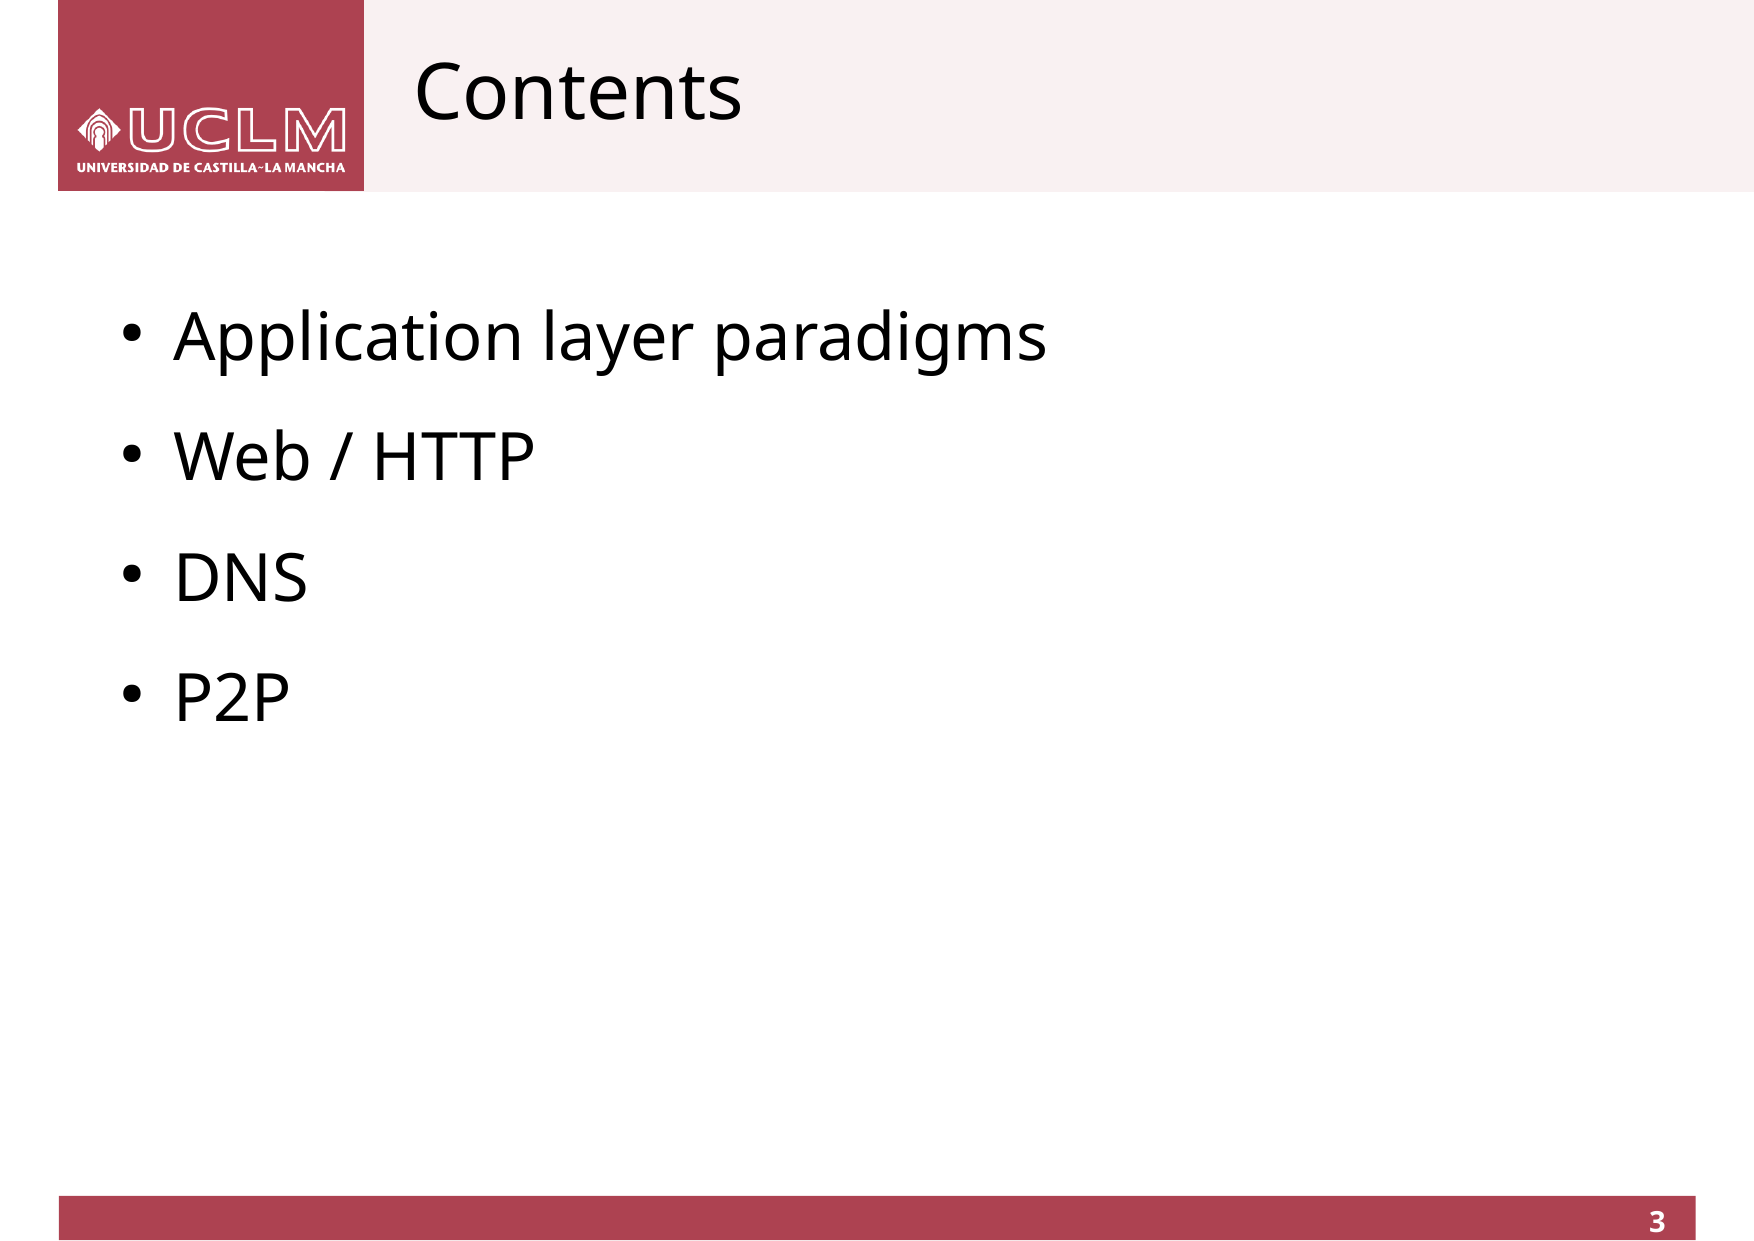

# Contents
Application layer paradigms
Web / HTTP
DNS
P2P
3